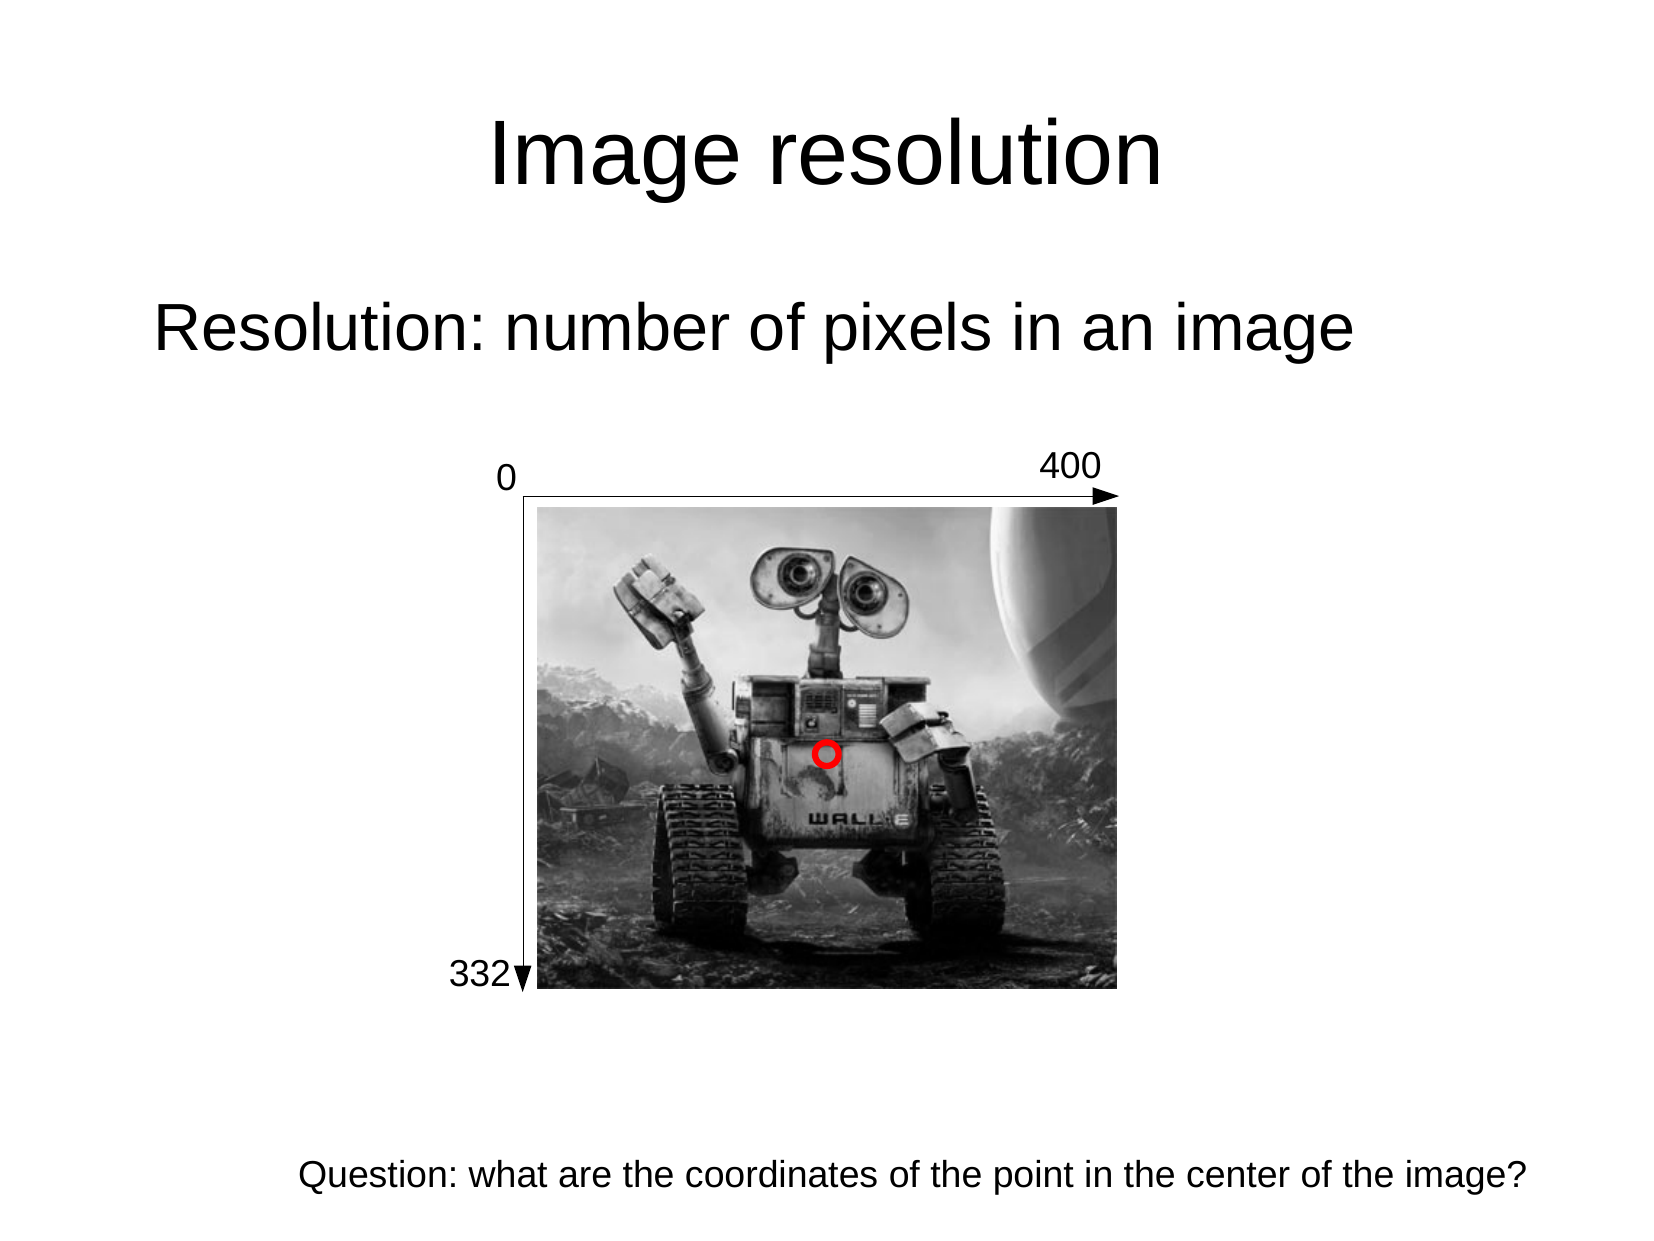

# Image resolution
Resolution: number of pixels in an image
400
0
332
Question: what are the coordinates of the point in the center of the image?